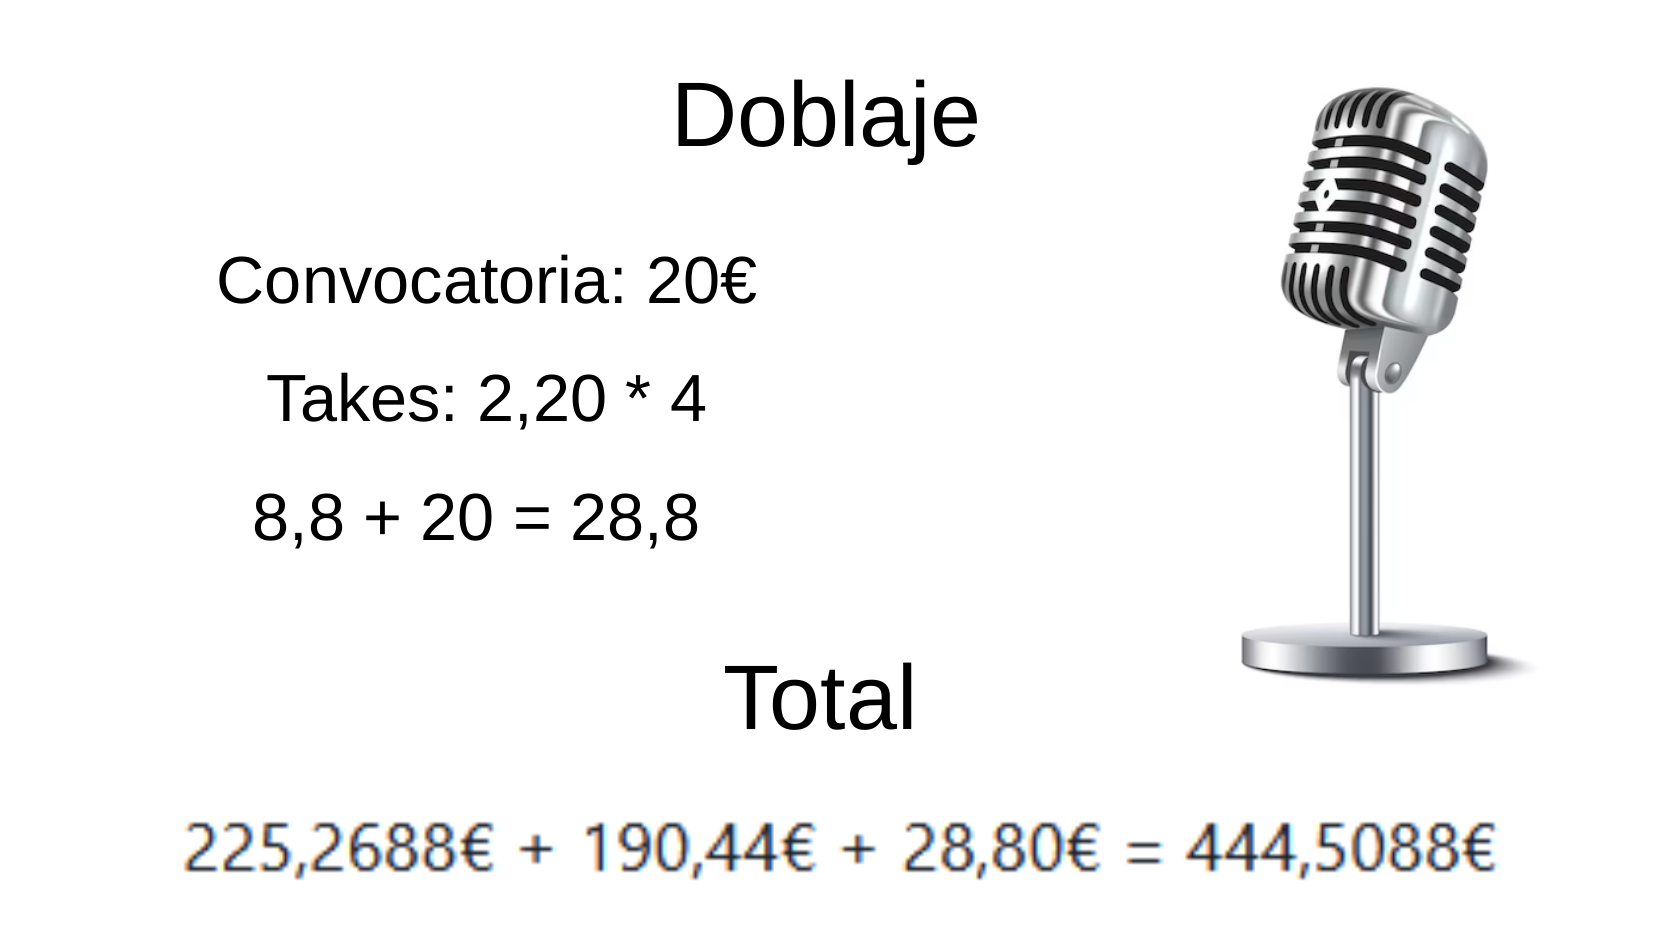

# Doblaje
Convocatoria: 20€
Takes: 2,20 * 4
8,8 + 20 = 28,8
Total